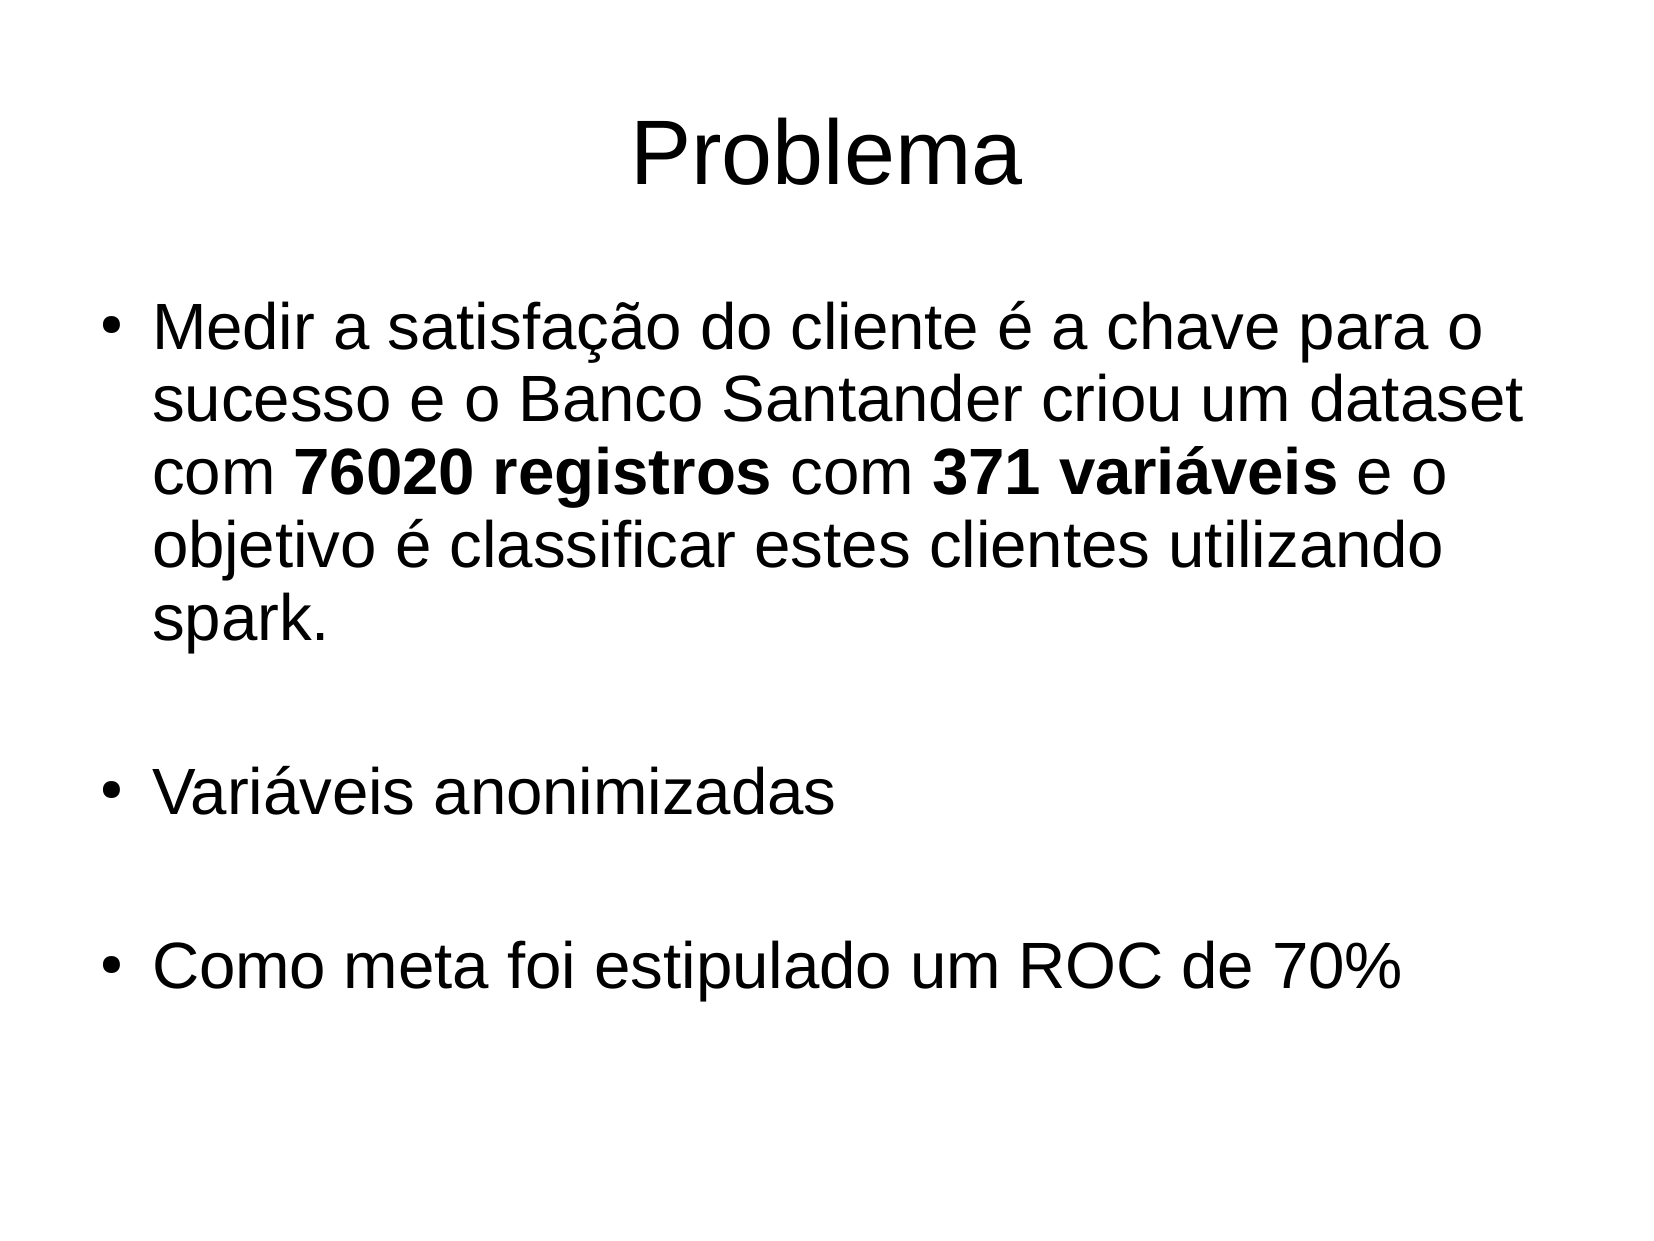

# Problema
Medir a satisfação do cliente é a chave para o sucesso e o Banco Santander criou um dataset com 76020 registros com 371 variáveis e o objetivo é classificar estes clientes utilizando spark.
Variáveis anonimizadas
Como meta foi estipulado um ROC de 70%